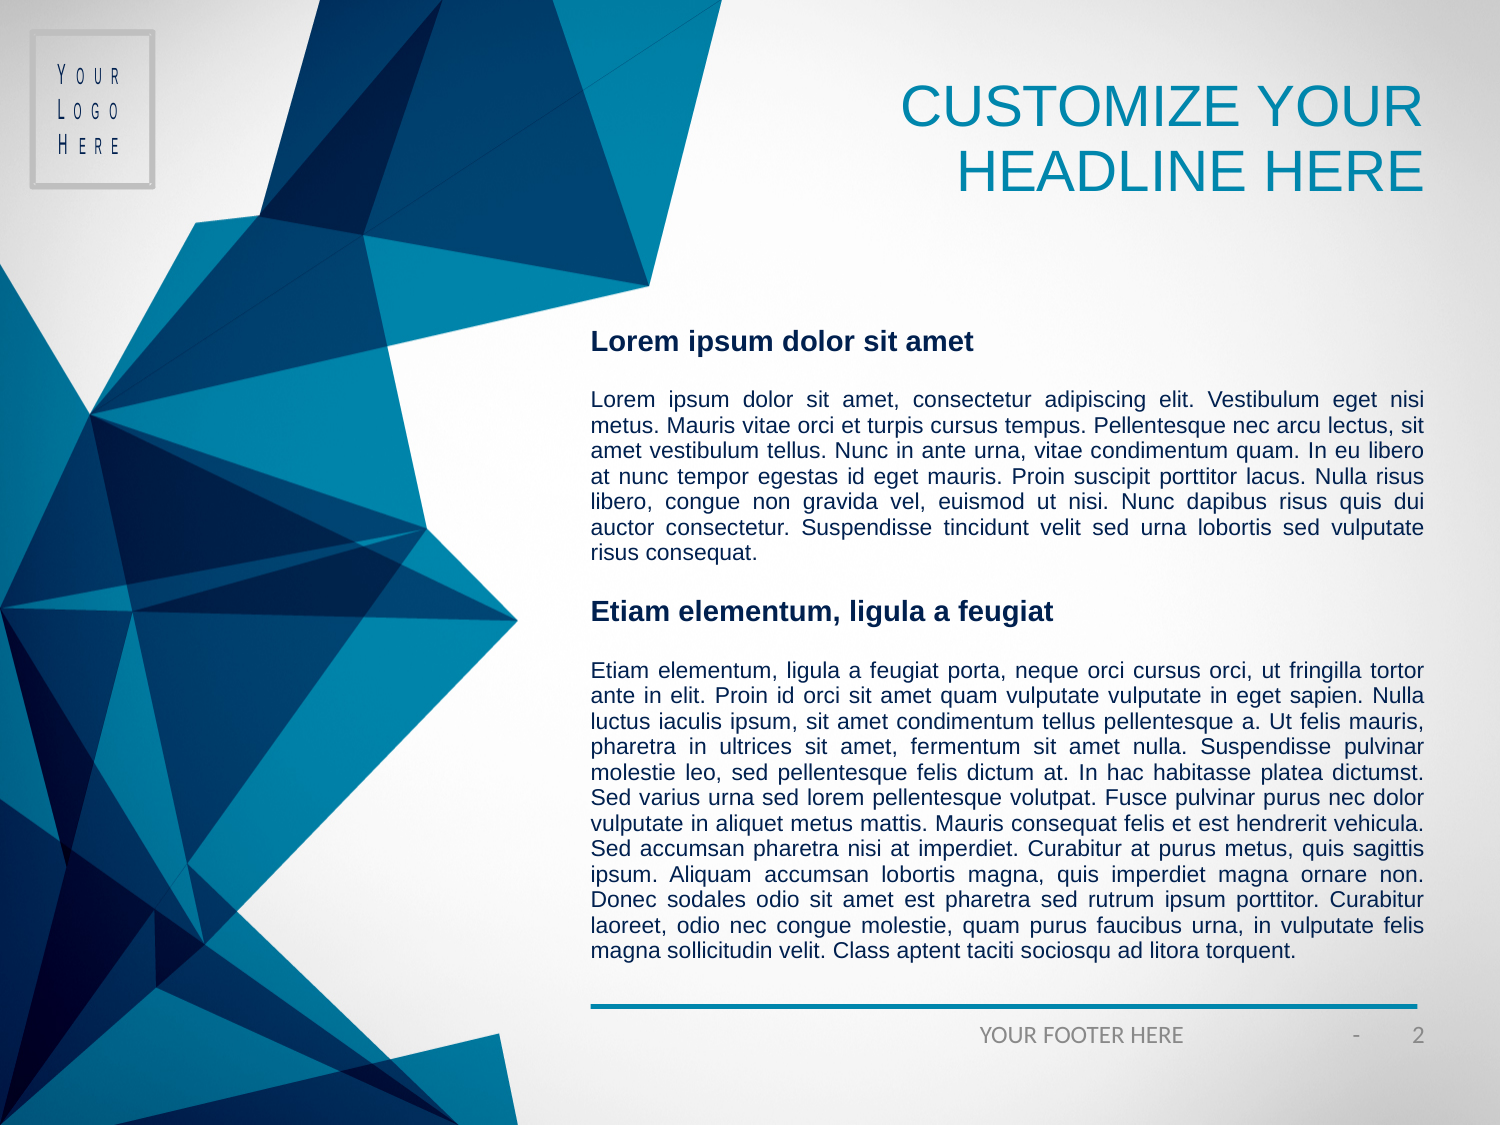

# CUSTOMIZE YOUR HEADLINE HERE
Lorem ipsum dolor sit amet
Lorem ipsum dolor sit amet, consectetur adipiscing elit. Vestibulum eget nisi metus. Mauris vitae orci et turpis cursus tempus. Pellentesque nec arcu lectus, sit amet vestibulum tellus. Nunc in ante urna, vitae condimentum quam. In eu libero at nunc tempor egestas id eget mauris. Proin suscipit porttitor lacus. Nulla risus libero, congue non gravida vel, euismod ut nisi. Nunc dapibus risus quis dui auctor consectetur. Suspendisse tincidunt velit sed urna lobortis sed vulputate risus consequat.
Etiam elementum, ligula a feugiat
Etiam elementum, ligula a feugiat porta, neque orci cursus orci, ut fringilla tortor ante in elit. Proin id orci sit amet quam vulputate vulputate in eget sapien. Nulla luctus iaculis ipsum, sit amet condimentum tellus pellentesque a. Ut felis mauris, pharetra in ultrices sit amet, fermentum sit amet nulla. Suspendisse pulvinar molestie leo, sed pellentesque felis dictum at. In hac habitasse platea dictumst. Sed varius urna sed lorem pellentesque volutpat. Fusce pulvinar purus nec dolor vulputate in aliquet metus mattis. Mauris consequat felis et est hendrerit vehicula. Sed accumsan pharetra nisi at imperdiet. Curabitur at purus metus, quis sagittis ipsum. Aliquam accumsan lobortis magna, quis imperdiet magna ornare non. Donec sodales odio sit amet est pharetra sed rutrum ipsum porttitor. Curabitur laoreet, odio nec congue molestie, quam purus faucibus urna, in vulputate felis magna sollicitudin velit. Class aptent taciti sociosqu ad litora torquent.
YOUR FOOTER HERE
2